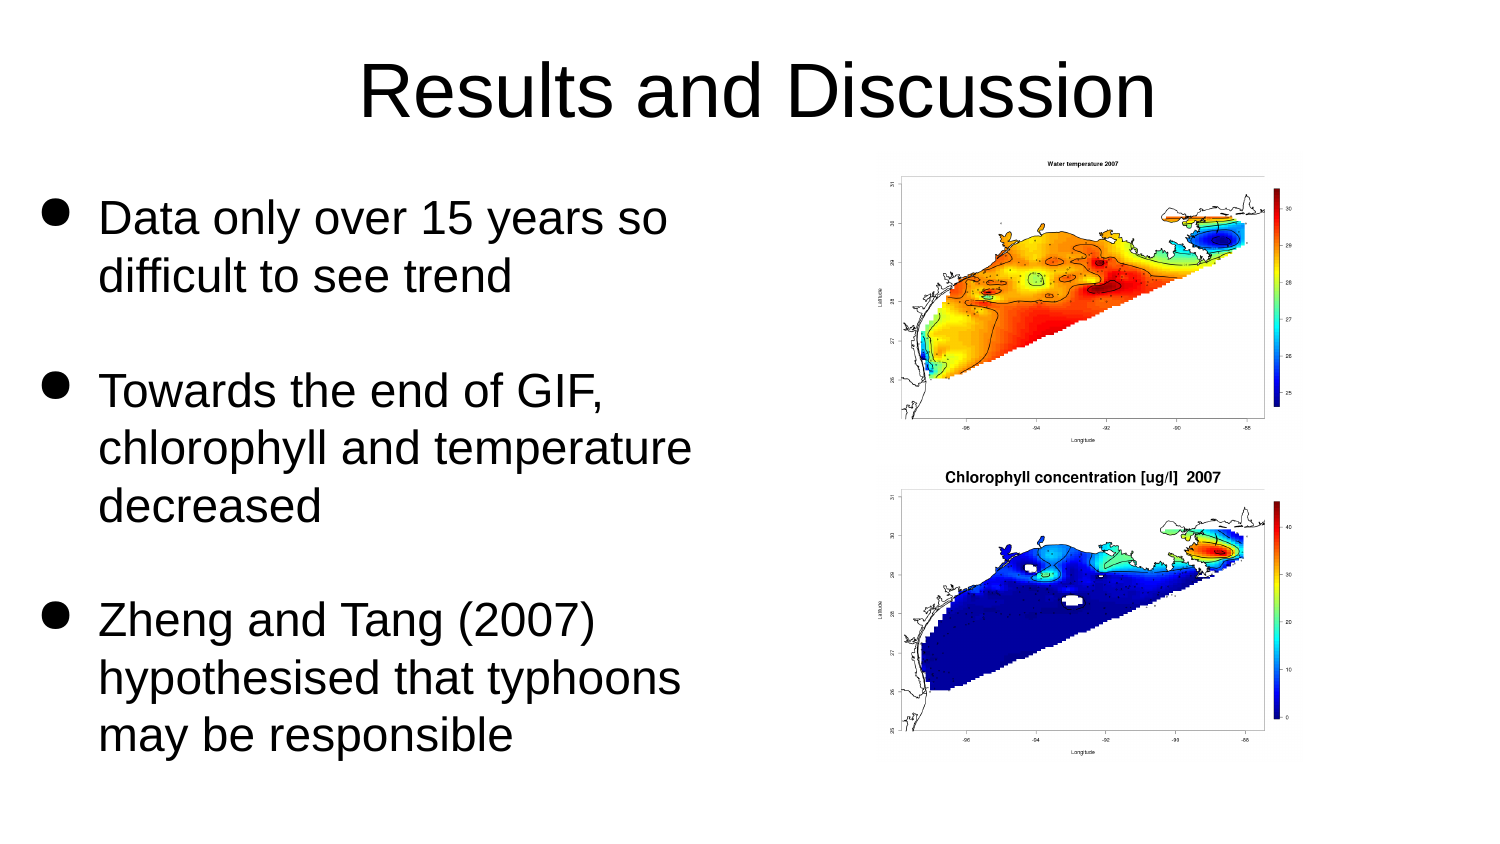

Results and Discussion
Data only over 15 years so difficult to see trend
Towards the end of GIF, chlorophyll and temperature decreased
Zheng and Tang (2007) hypothesised that typhoons may be responsible